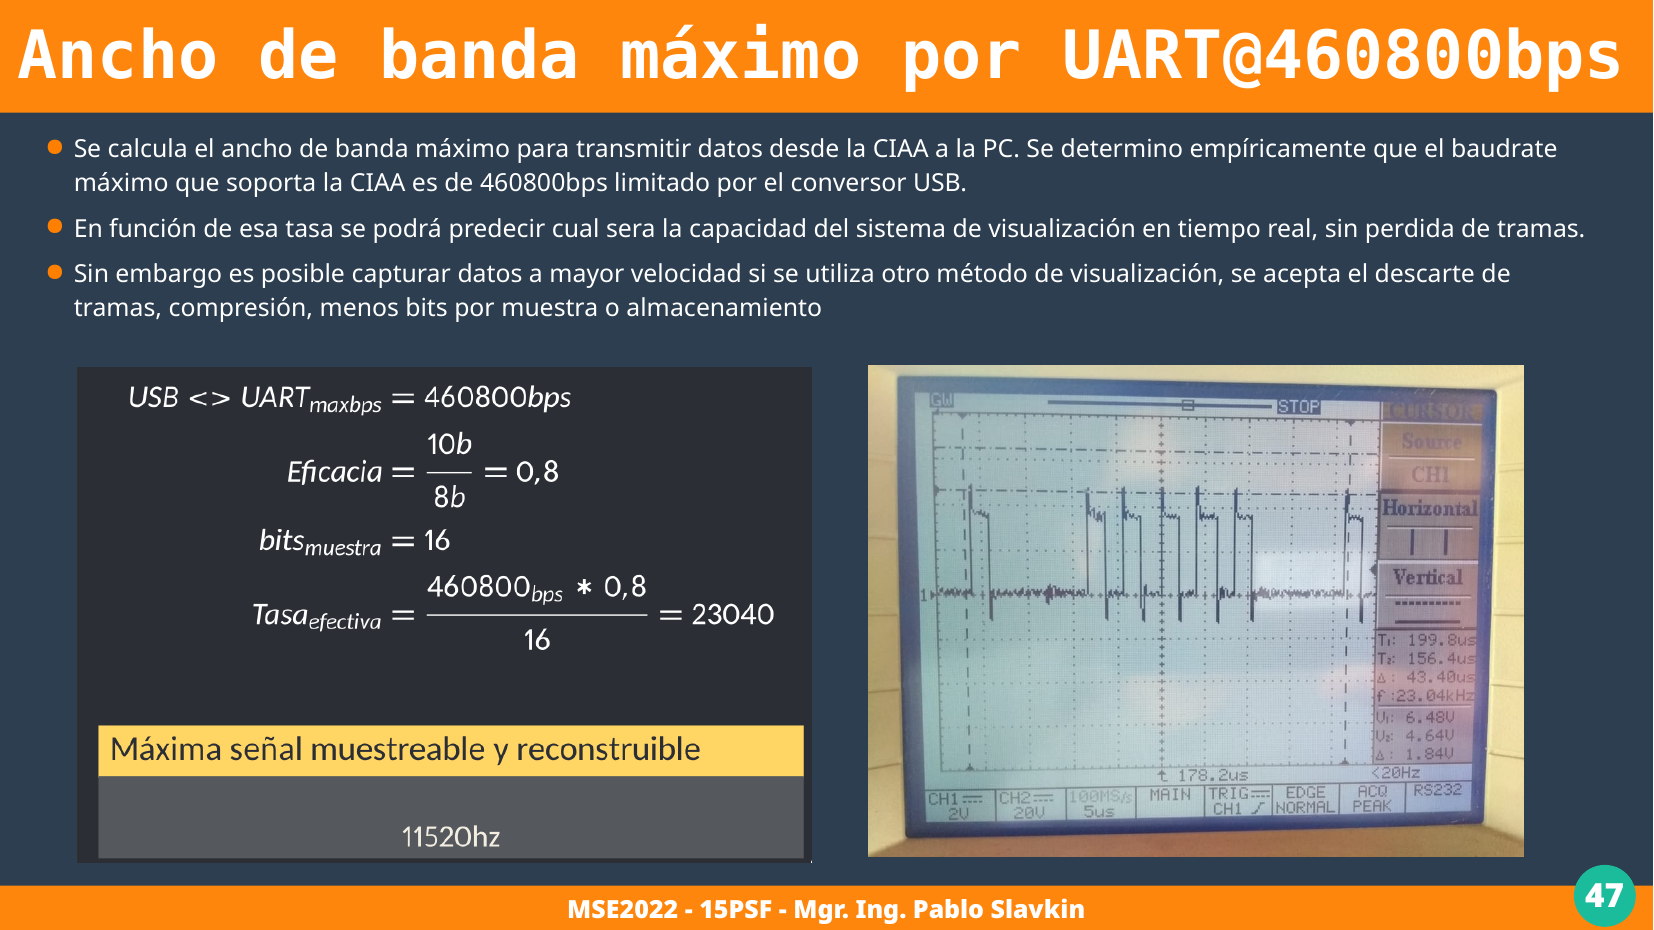

# Ancho de banda máximo por UART@460800bps
Se calcula el ancho de banda máximo para transmitir datos desde la CIAA a la PC. Se determino empíricamente que el baudrate máximo que soporta la CIAA es de 460800bps limitado por el conversor USB.
En función de esa tasa se podrá predecir cual sera la capacidad del sistema de visualización en tiempo real, sin perdida de tramas.
Sin embargo es posible capturar datos a mayor velocidad si se utiliza otro método de visualización, se acepta el descarte de tramas, compresión, menos bits por muestra o almacenamiento
MSE2022 - 15PSF - Mgr. Ing. Pablo Slavkin